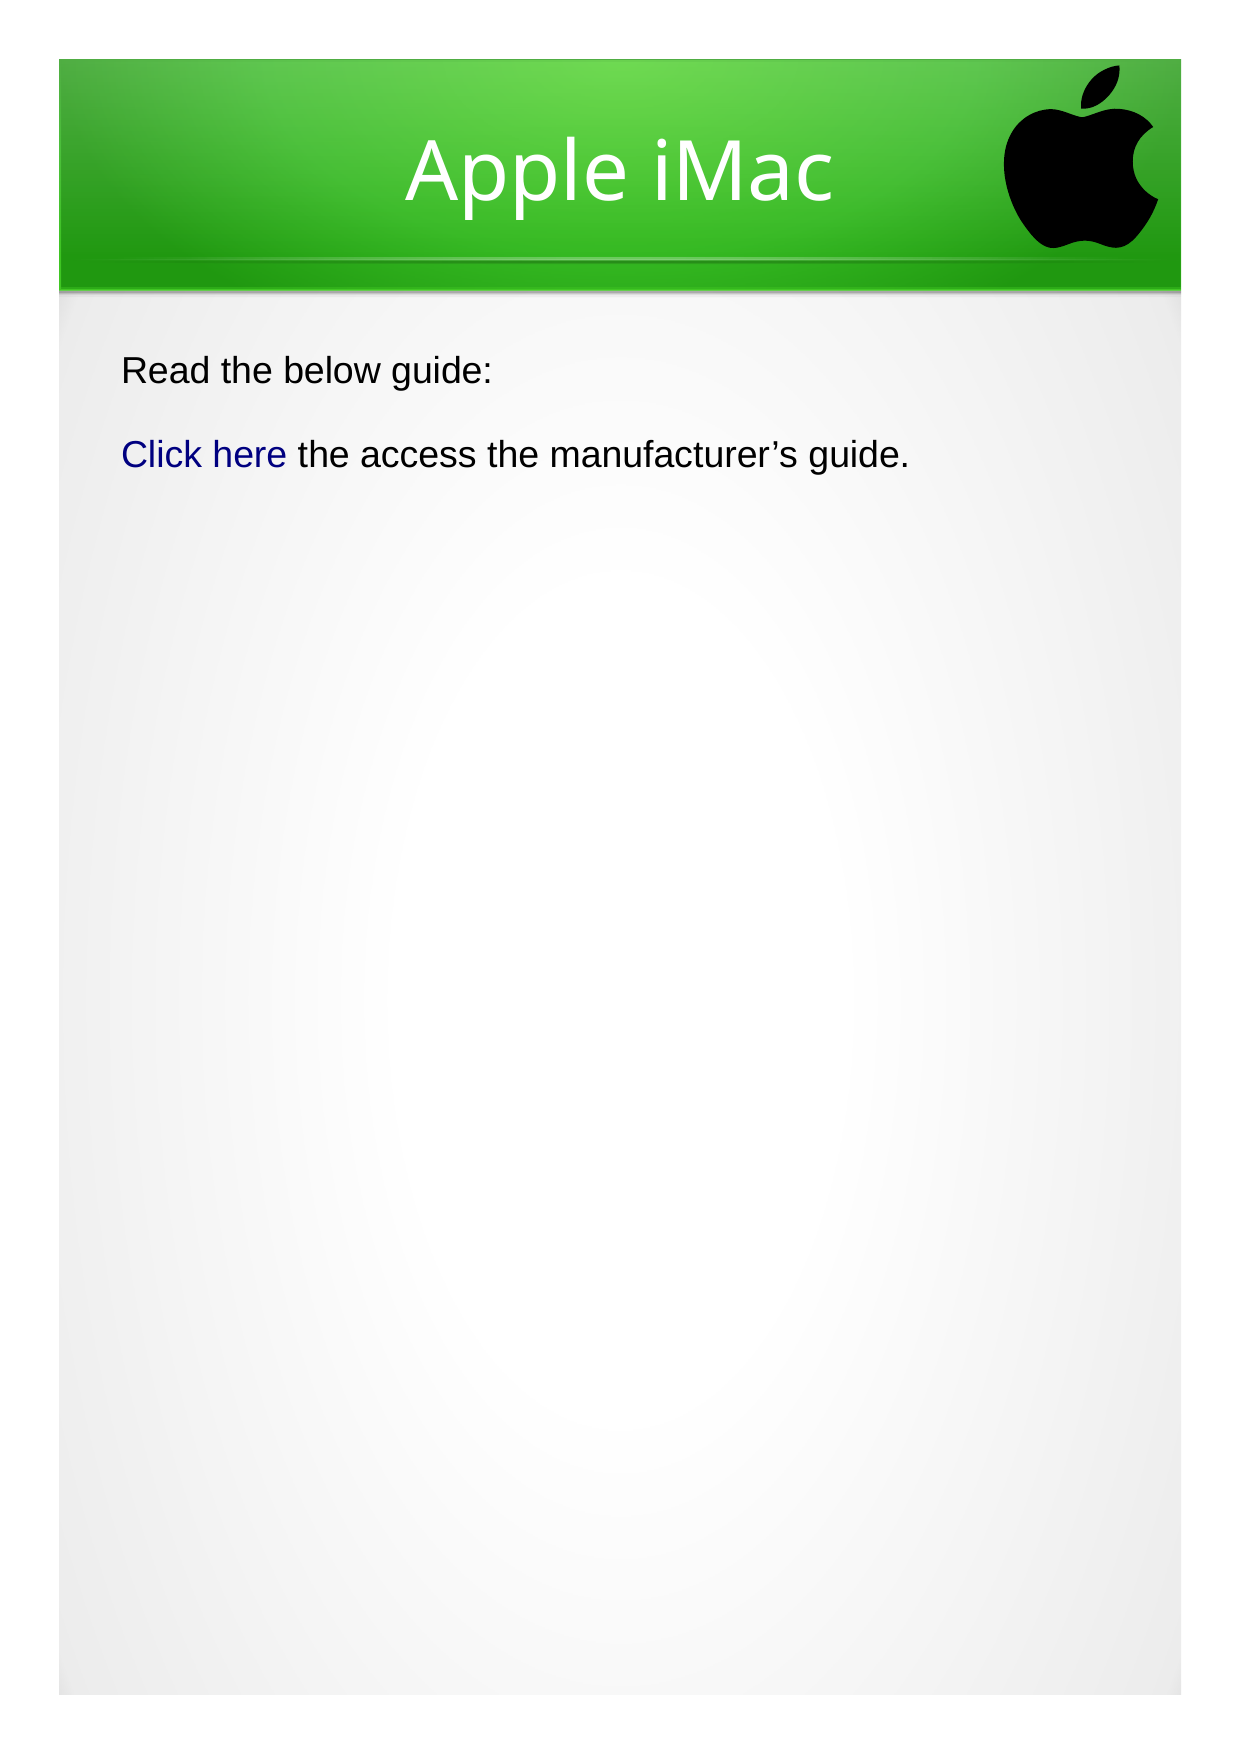

# Apple iMac
Read the below guide:
Click here the access the manufacturer’s guide.